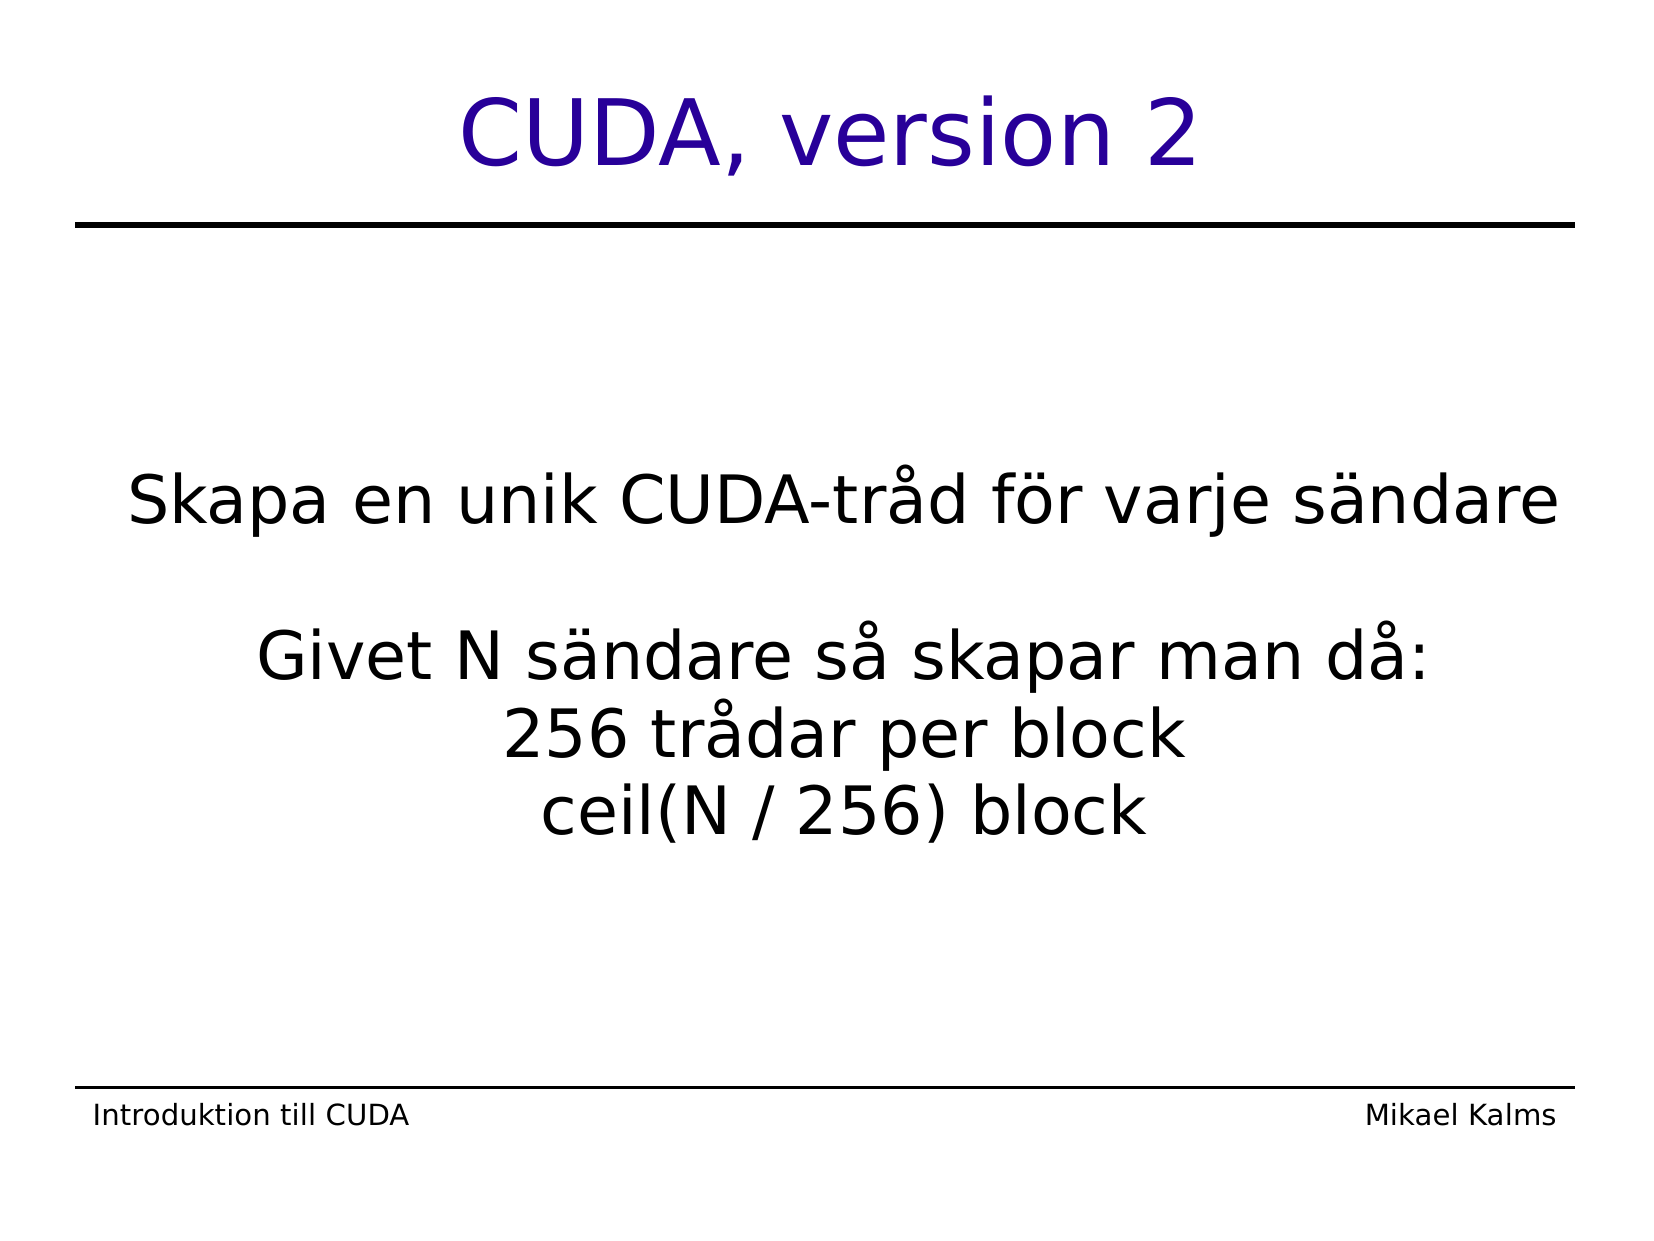

# CUDA, version 2
Skapa en unik CUDA-tråd för varje sändare
Givet N sändare så skapar man då:
256 trådar per block
ceil(N / 256) block
Introduktion till CUDA
Mikael Kalms